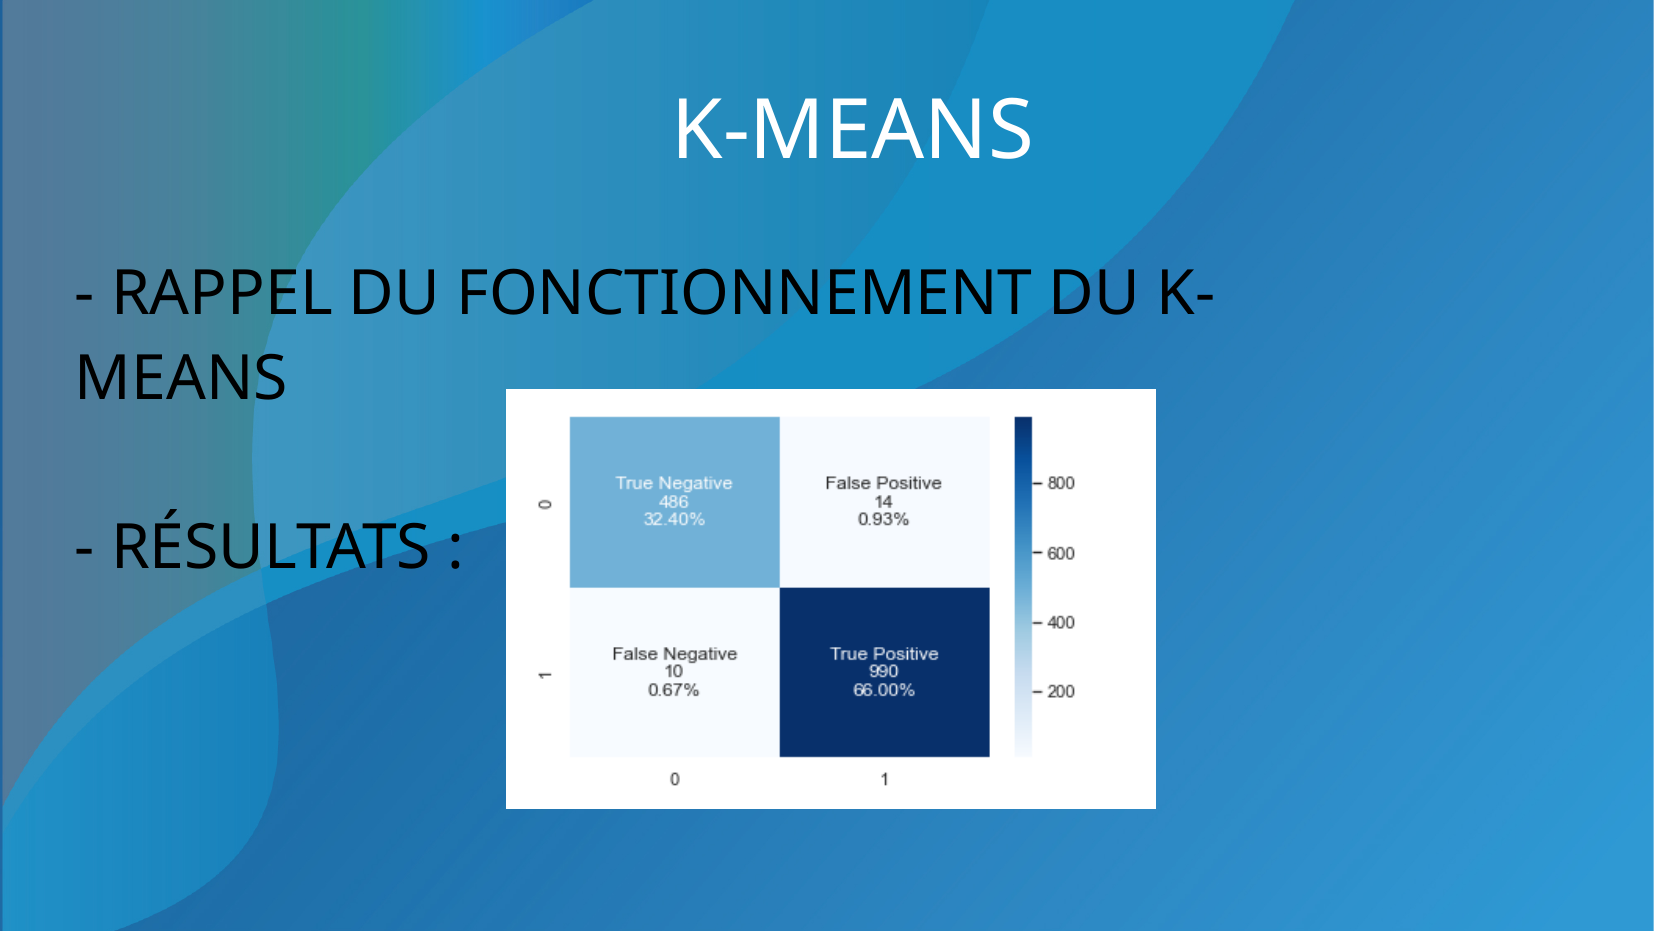

# K-MEANS
- RAPPEL DU FONCTIONNEMENT DU K-MEANS
- RÉSULTATS :